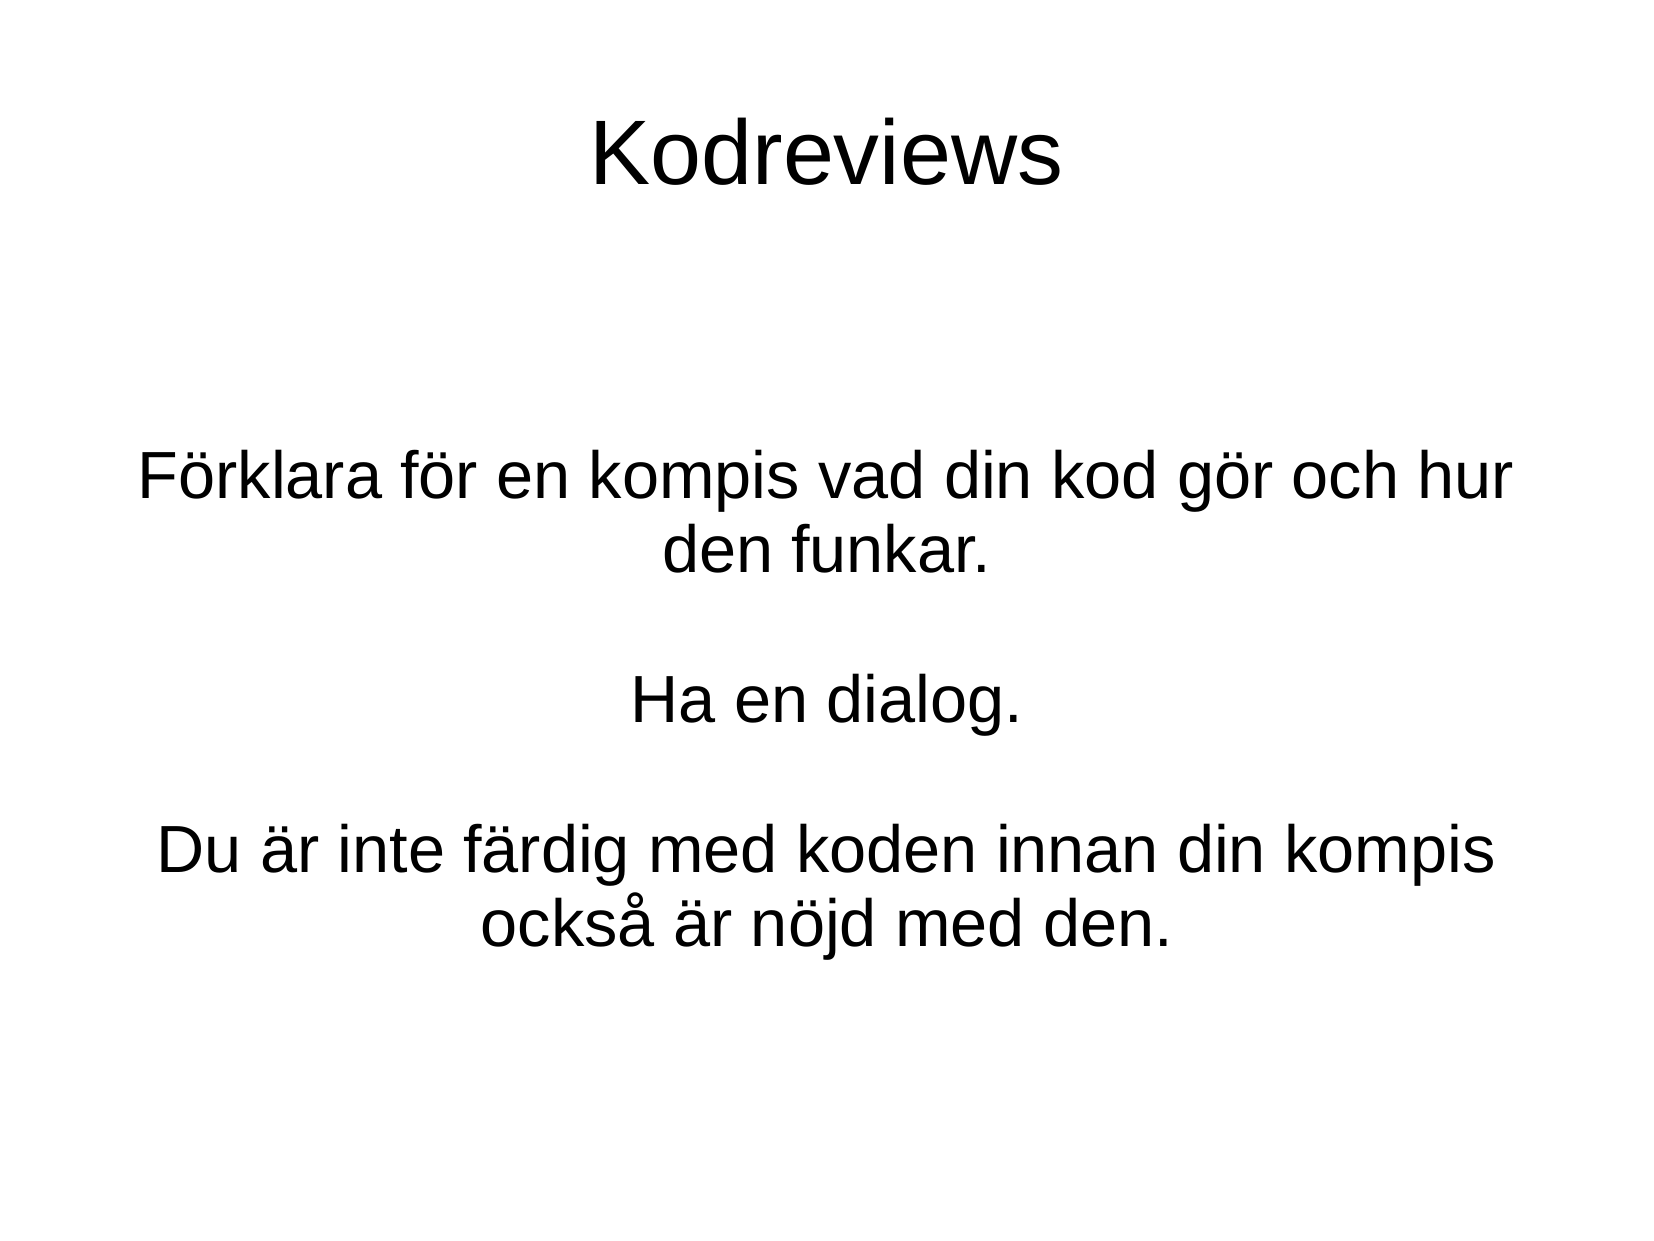

# Kodreviews
Förklara för en kompis vad din kod gör och hur den funkar.
Ha en dialog.
Du är inte färdig med koden innan din kompis också är nöjd med den.